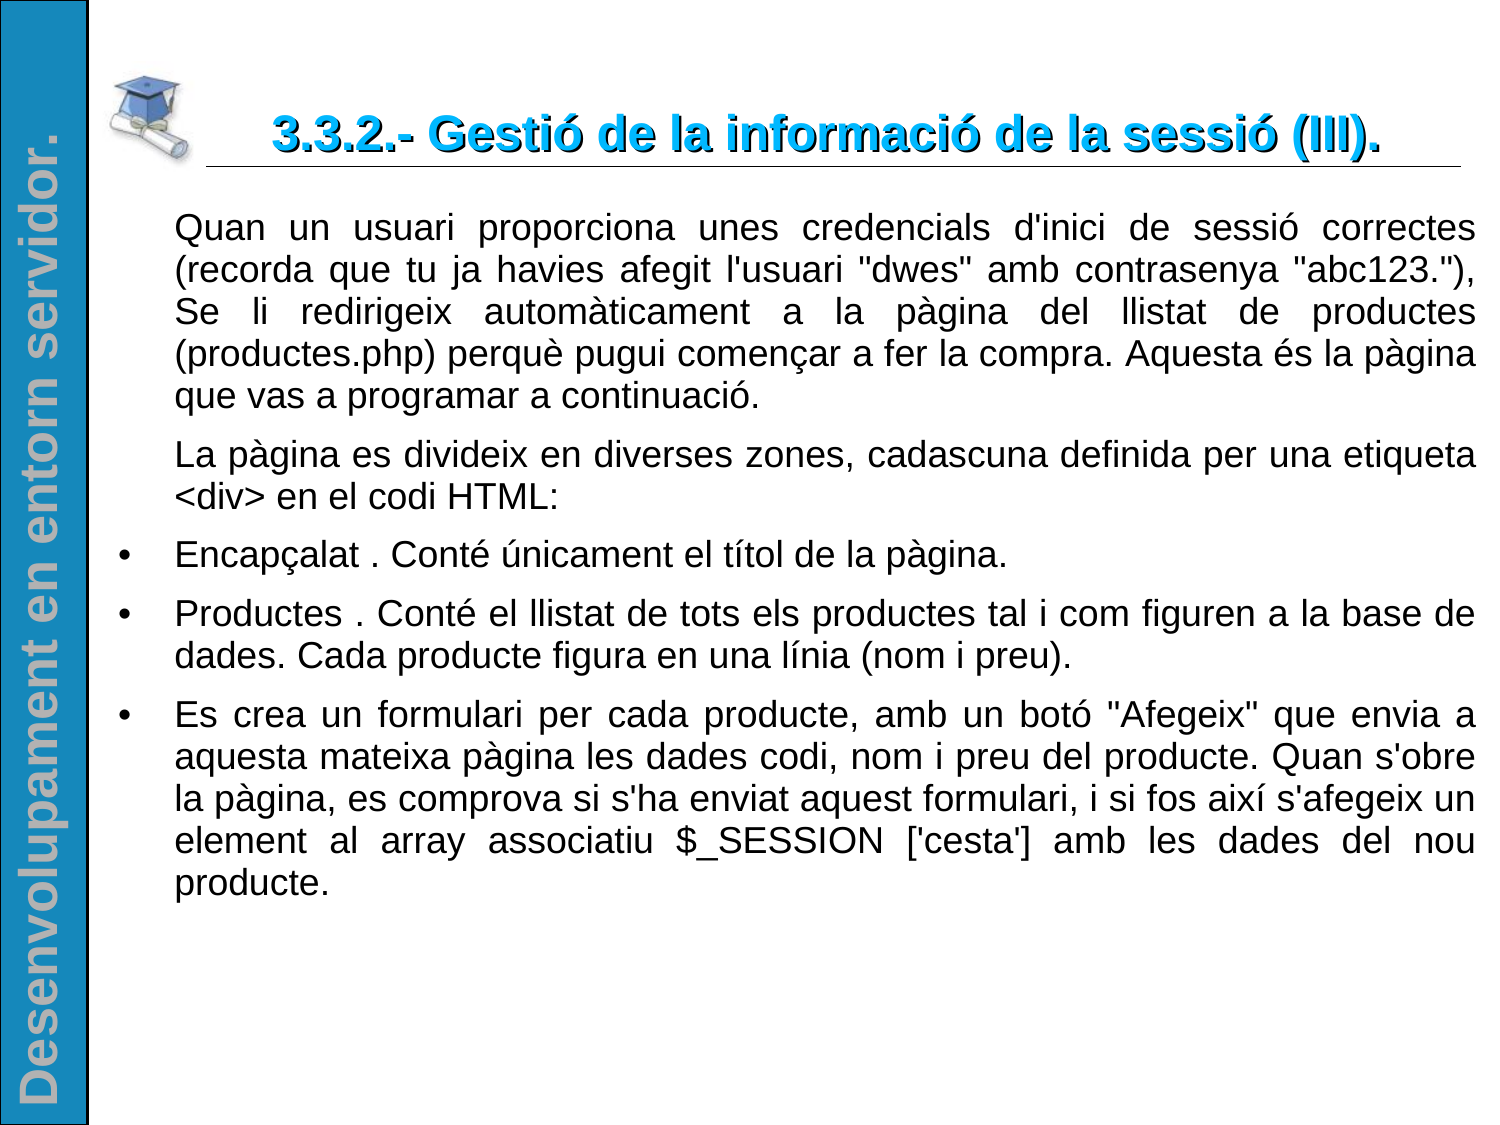

# 3.3.2.- Gestió de la informació de la sessió (III).
Quan un usuari proporciona unes credencials d'inici de sessió correctes (recorda que tu ja havies afegit l'usuari "dwes" amb contrasenya "abc123."), Se li redirigeix automàticament a la pàgina del llistat de productes (productes.php) perquè pugui començar a fer la compra. Aquesta és la pàgina que vas a programar a continuació.
La pàgina es divideix en diverses zones, cadascuna definida per una etiqueta <div> en el codi HTML:
Encapçalat . Conté únicament el títol de la pàgina.
Productes . Conté el llistat de tots els productes tal i com figuren a la base de dades. Cada producte figura en una línia (nom i preu).
Es crea un formulari per cada producte, amb un botó "Afegeix" que envia a aquesta mateixa pàgina les dades codi, nom i preu del producte. Quan s'obre la pàgina, es comprova si s'ha enviat aquest formulari, i si fos així s'afegeix un element al array associatiu $_SESSION ['cesta'] amb les dades del nou producte.